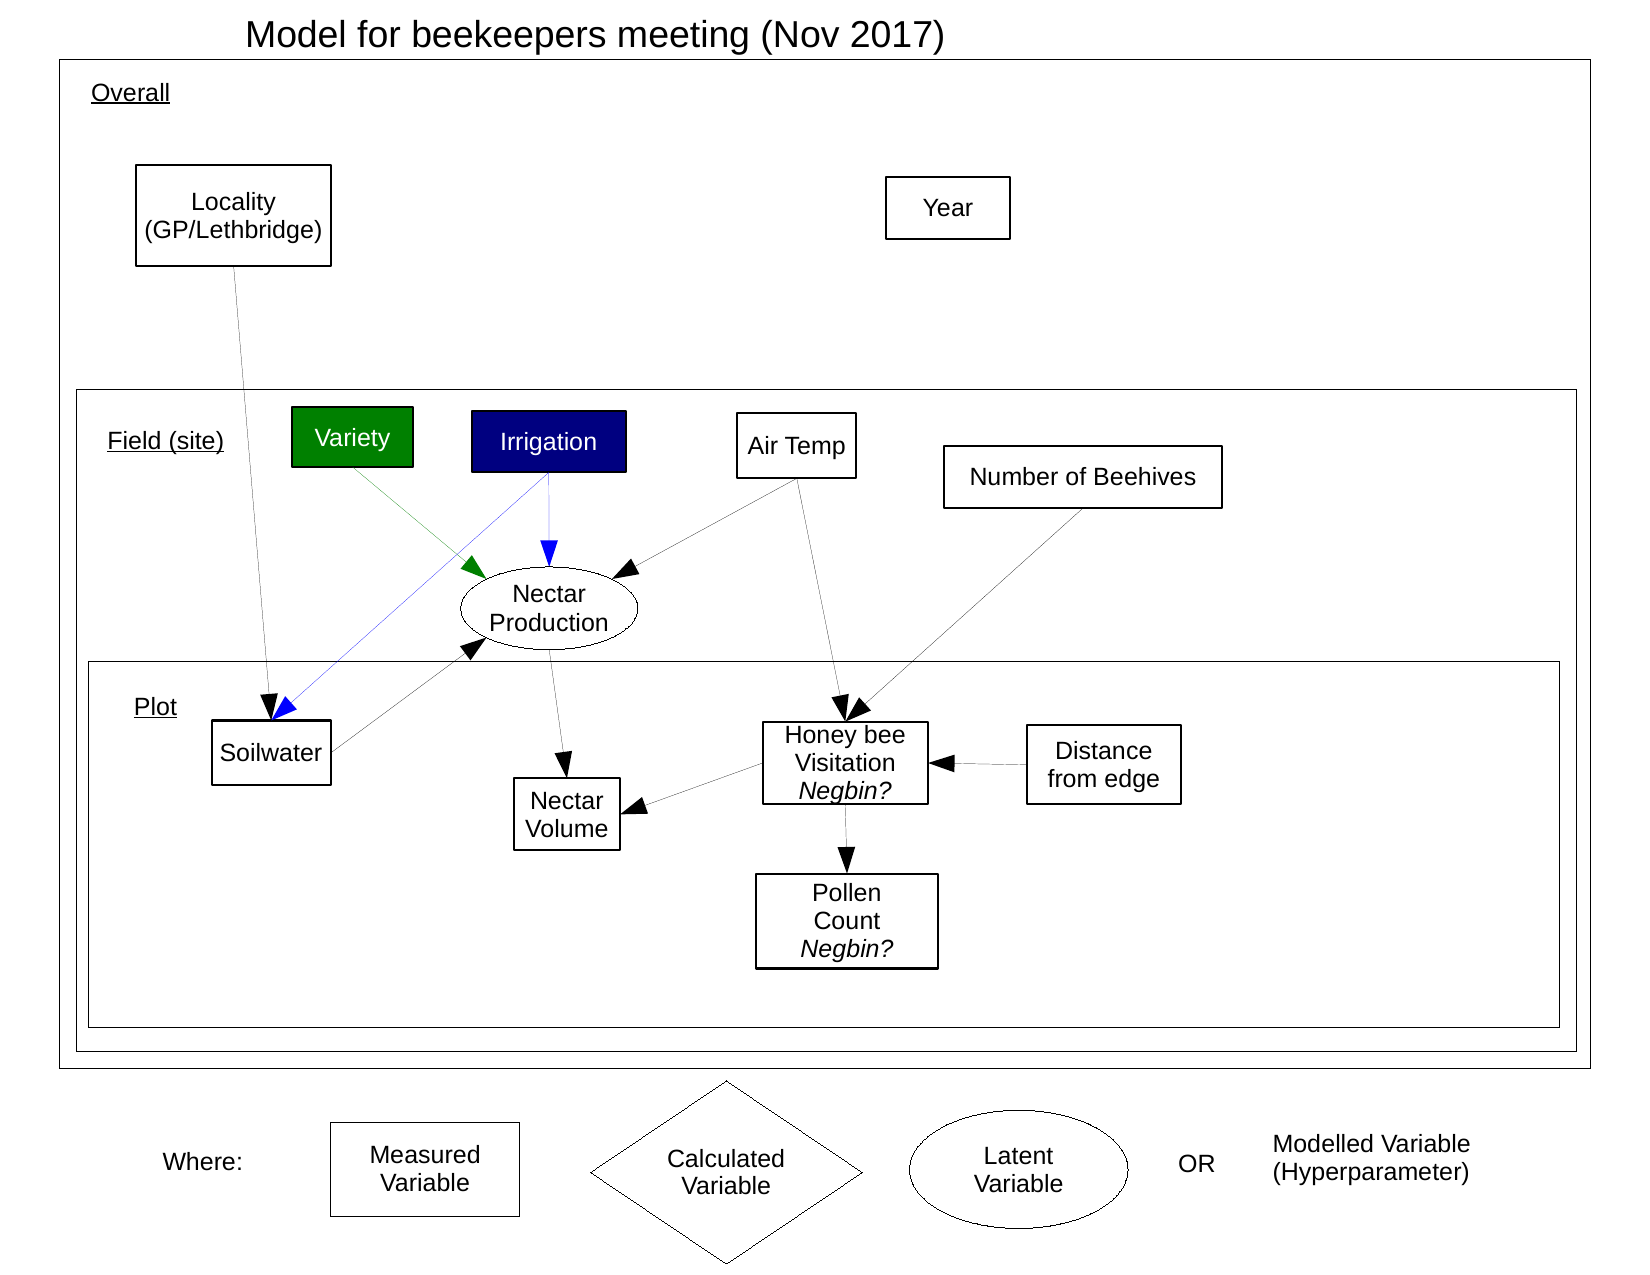

Model for beekeepers meeting (Nov 2017)
Overall
Locality
(GP/Lethbridge)
Year
Variety
Irrigation
Air Temp
Field (site)
Number of Beehives
Nectar
Production
Plot
Soilwater
Honey bee
Visitation
Negbin?
Distance
from edge
Nectar
Volume
Pollen
Count
Negbin?
Calculated
Variable
Latent
Variable
Measured
Variable
Modelled Variable
(Hyperparameter)
Where:
OR